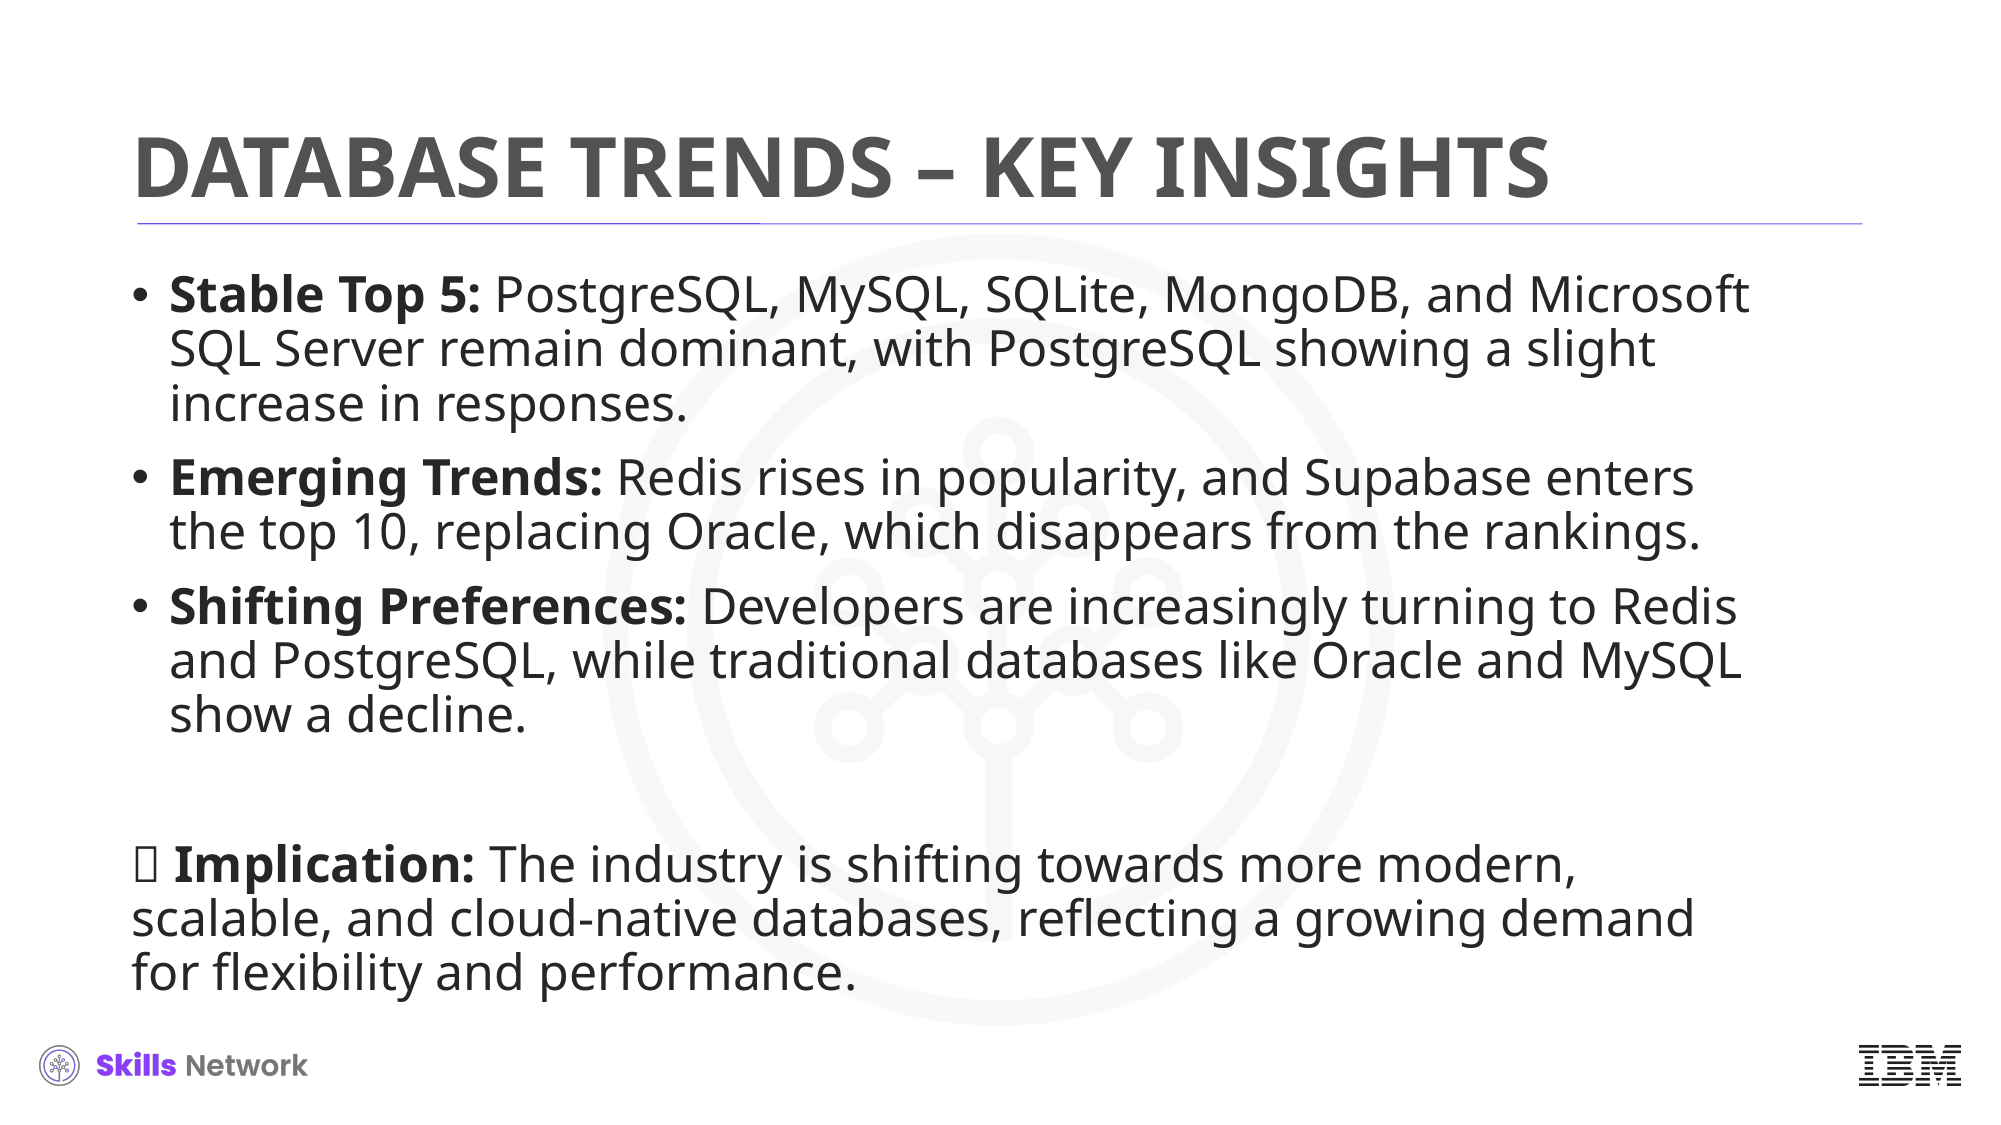

# DATABASE TRENDS – KEY INSIGHTS
Stable Top 5: PostgreSQL, MySQL, SQLite, MongoDB, and Microsoft SQL Server remain dominant, with PostgreSQL showing a slight increase in responses.
Emerging Trends: Redis rises in popularity, and Supabase enters the top 10, replacing Oracle, which disappears from the rankings.
Shifting Preferences: Developers are increasingly turning to Redis and PostgreSQL, while traditional databases like Oracle and MySQL show a decline.
📌 Implication: The industry is shifting towards more modern, scalable, and cloud-native databases, reflecting a growing demand for flexibility and performance.